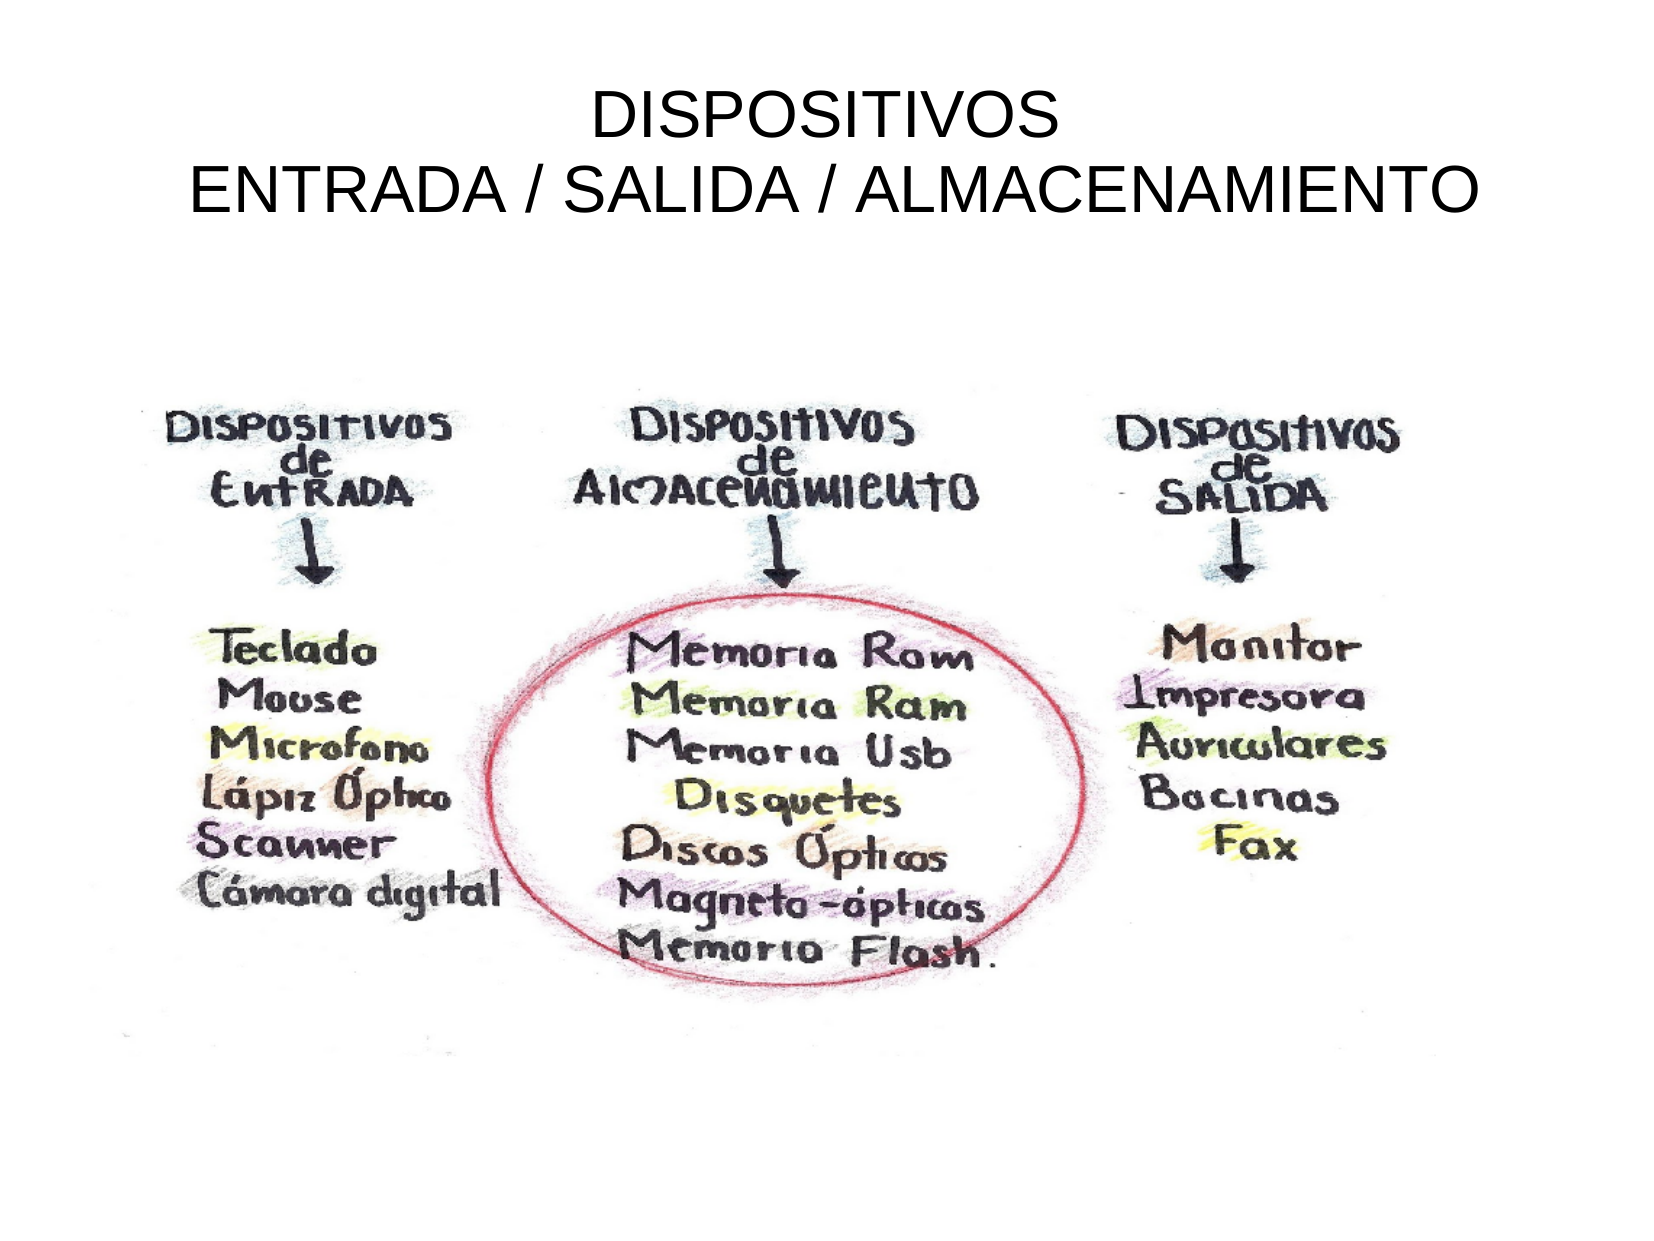

# DISPOSITIVOS ENTRADA / SALIDA / ALMACENAMIENTO